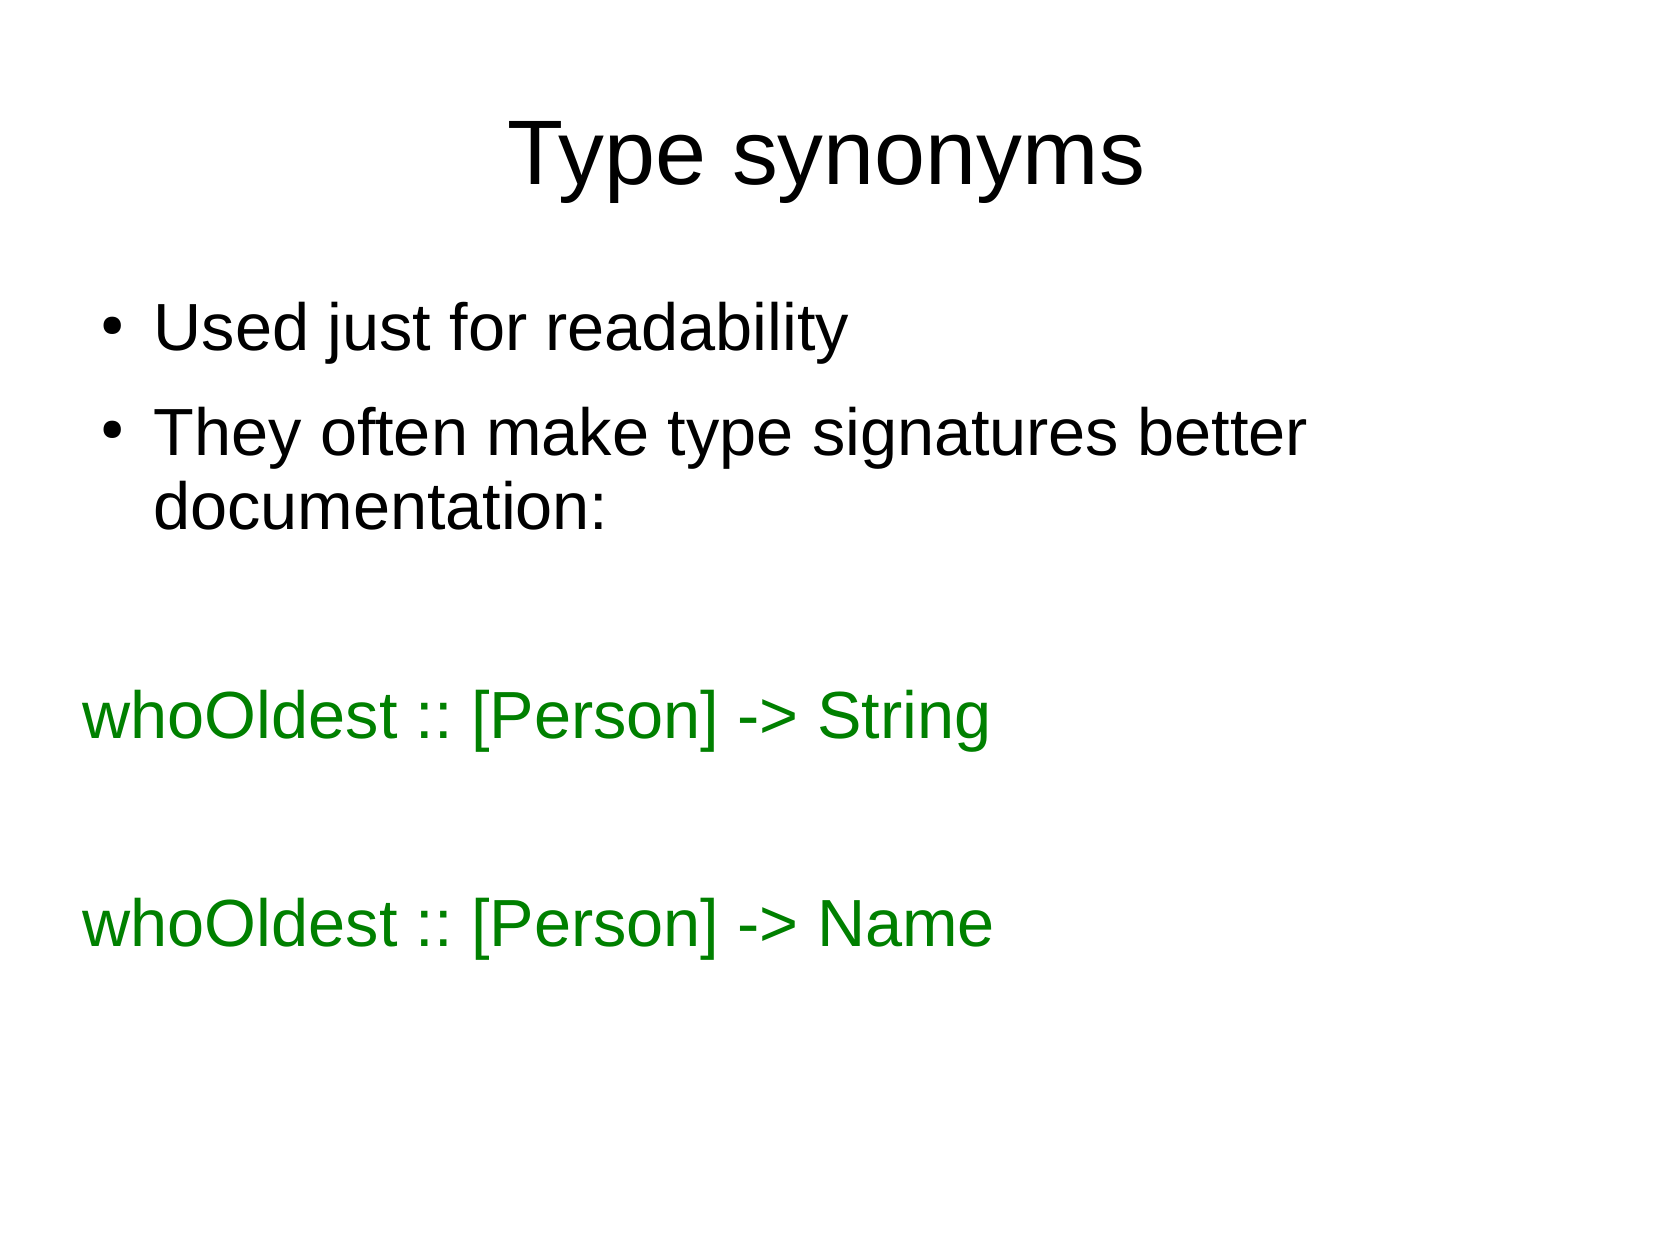

# Type synonyms
Used just for readability
They often make type signatures better documentation:
whoOldest :: [Person] -> String
whoOldest :: [Person] -> Name